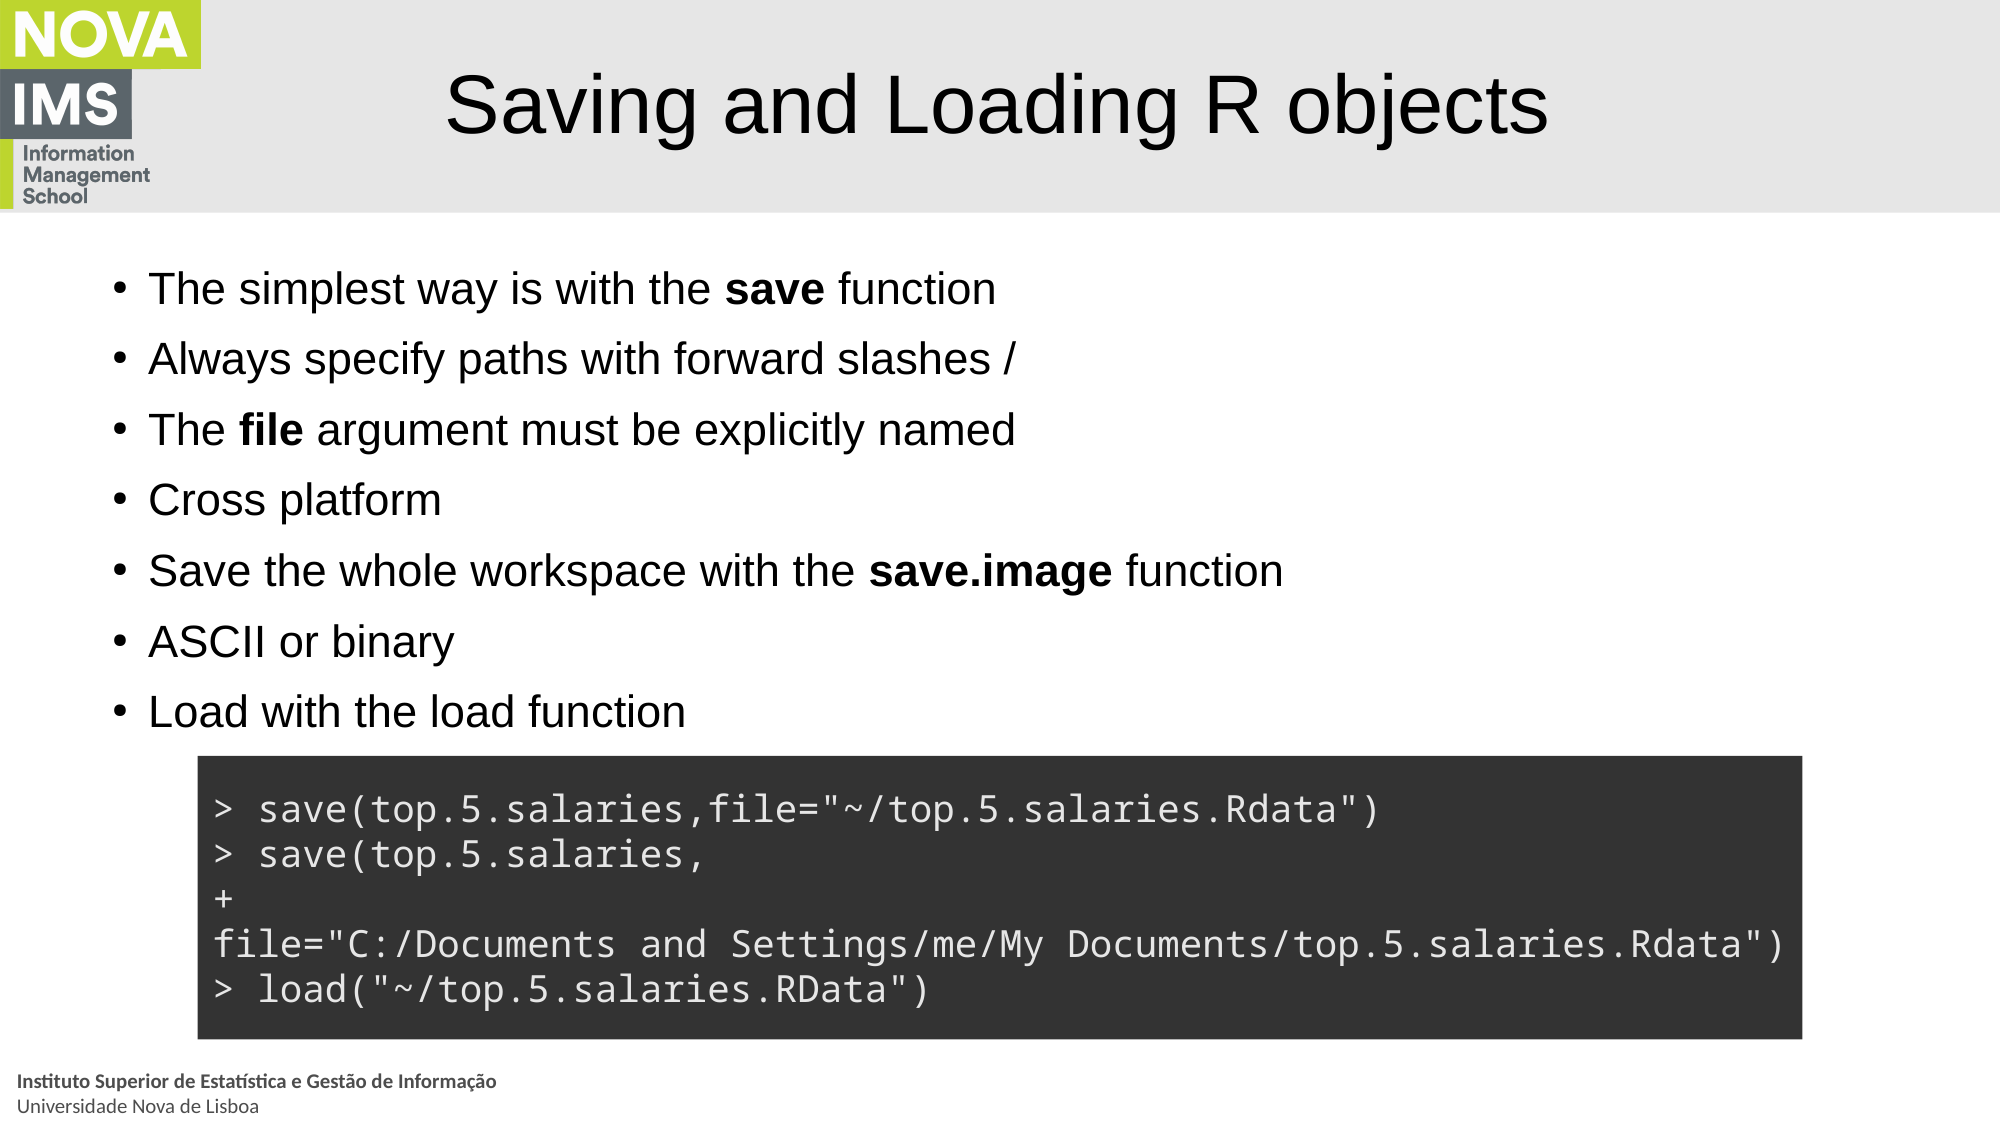

# Saving and Loading R objects
The simplest way is with the save function
Always specify paths with forward slashes /
The file argument must be explicitly named
Cross platform
Save the whole workspace with the save.image function
ASCII or binary
Load with the load function
> save(top.5.salaries,file="~/top.5.salaries.Rdata")
> save(top.5.salaries,
+
file="C:/Documents and Settings/me/My Documents/top.5.salaries.Rdata")
> load("~/top.5.salaries.RData")